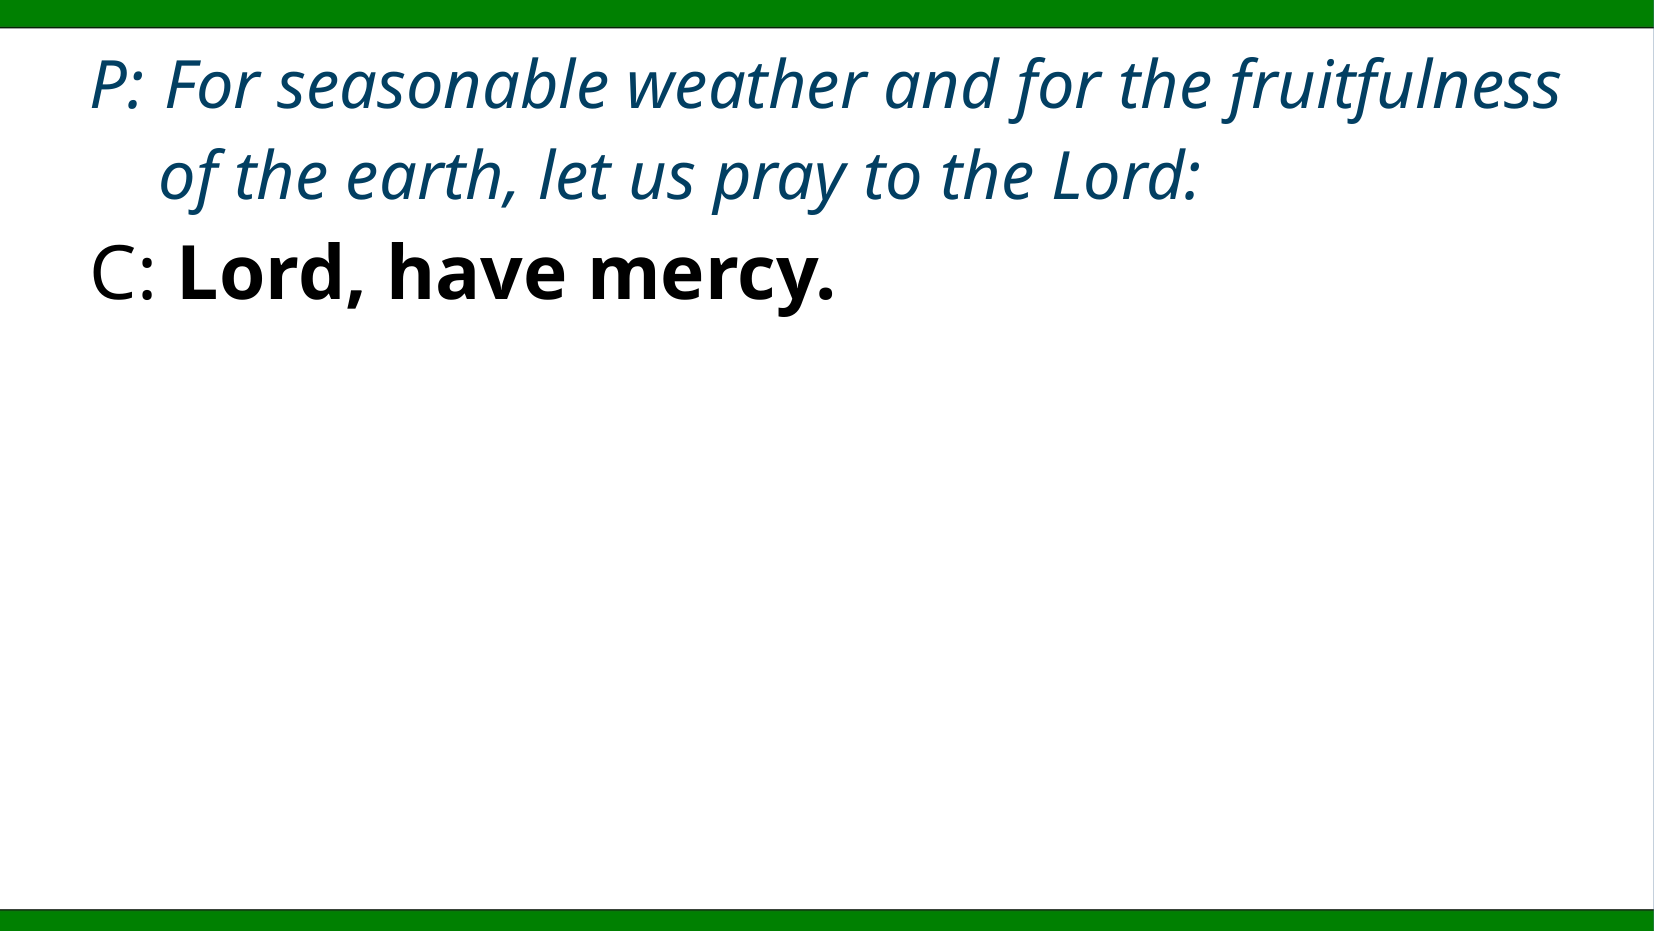

P:	For seasonable weather and for the fruitfulness
 of the earth, let us pray to the Lord:
C: Lord, have mercy.